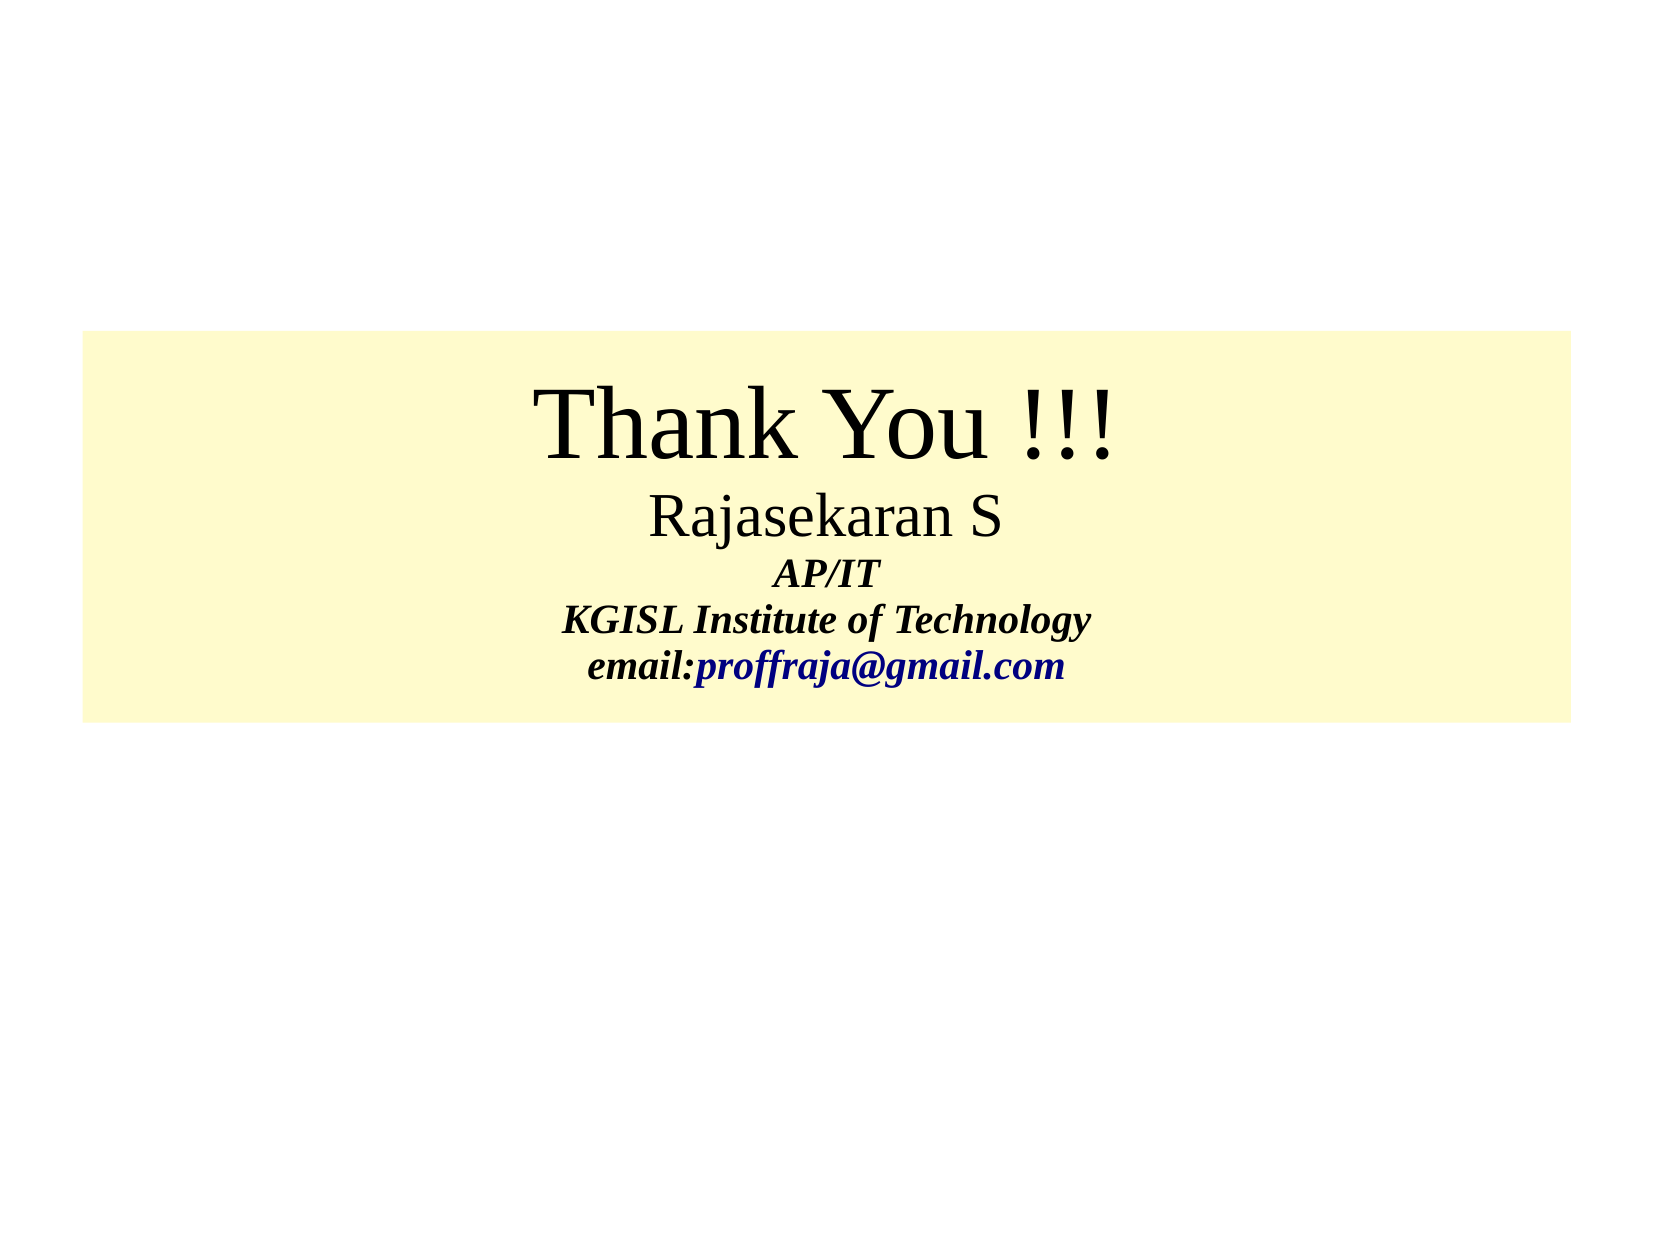

# Thank You !!! Rajasekaran S AP/IT KGISL Institute of Technology email:proffraja@gmail.com